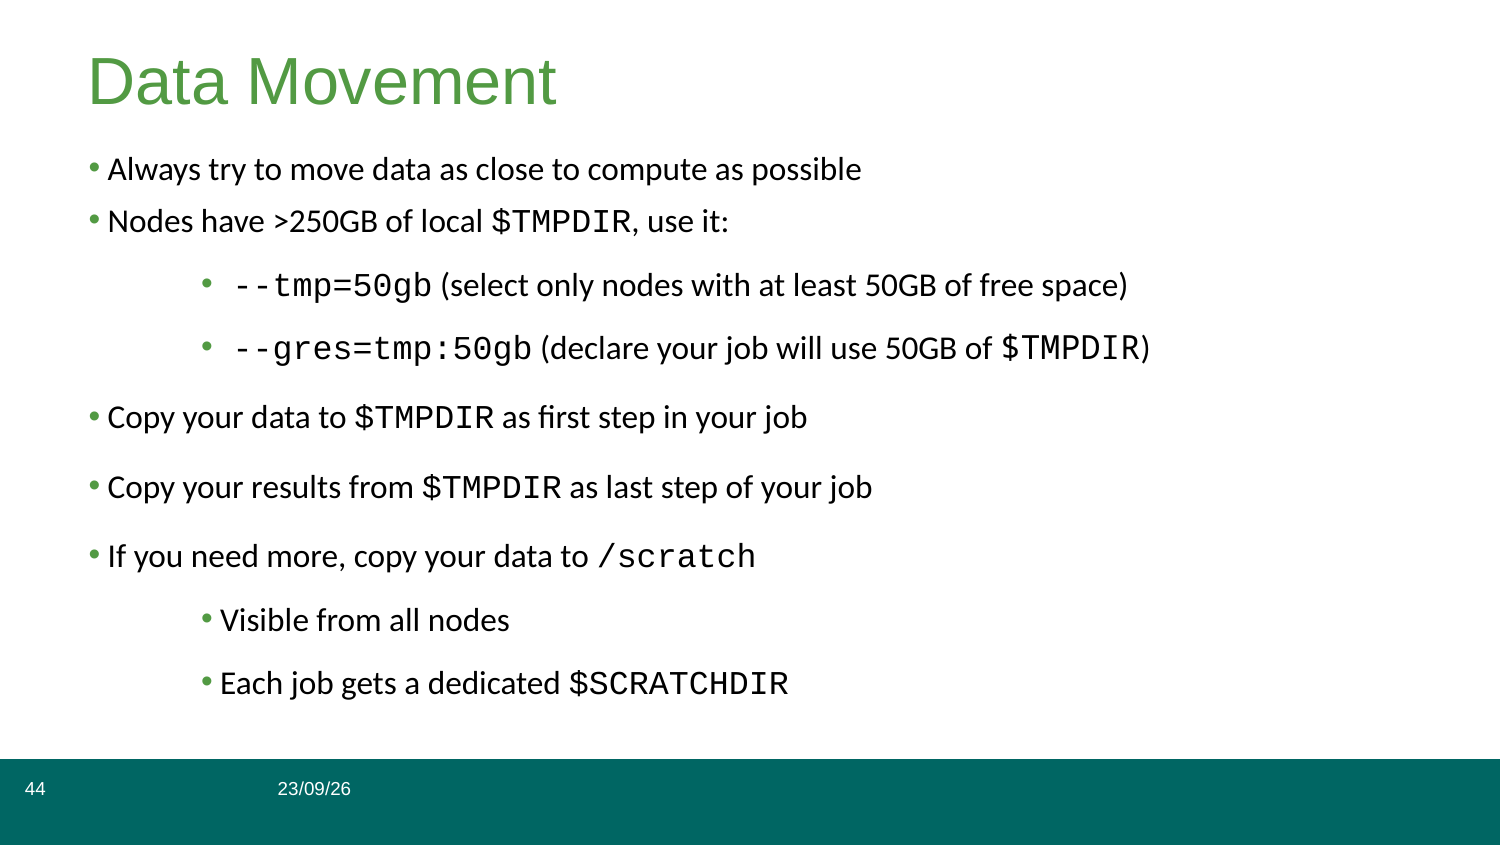

# Data Movement
 Always try to move data as close to compute as possible
 Nodes have >250GB of local $TMPDIR, use it:
 --tmp=50gb (select only nodes with at least 50GB of free space)
 --gres=tmp:50gb (declare your job will use 50GB of $TMPDIR)
 Copy your data to $TMPDIR as first step in your job
 Copy your results from $TMPDIR as last step of your job
 If you need more, copy your data to /scratch
 Visible from all nodes
 Each job gets a dedicated $SCRATCHDIR